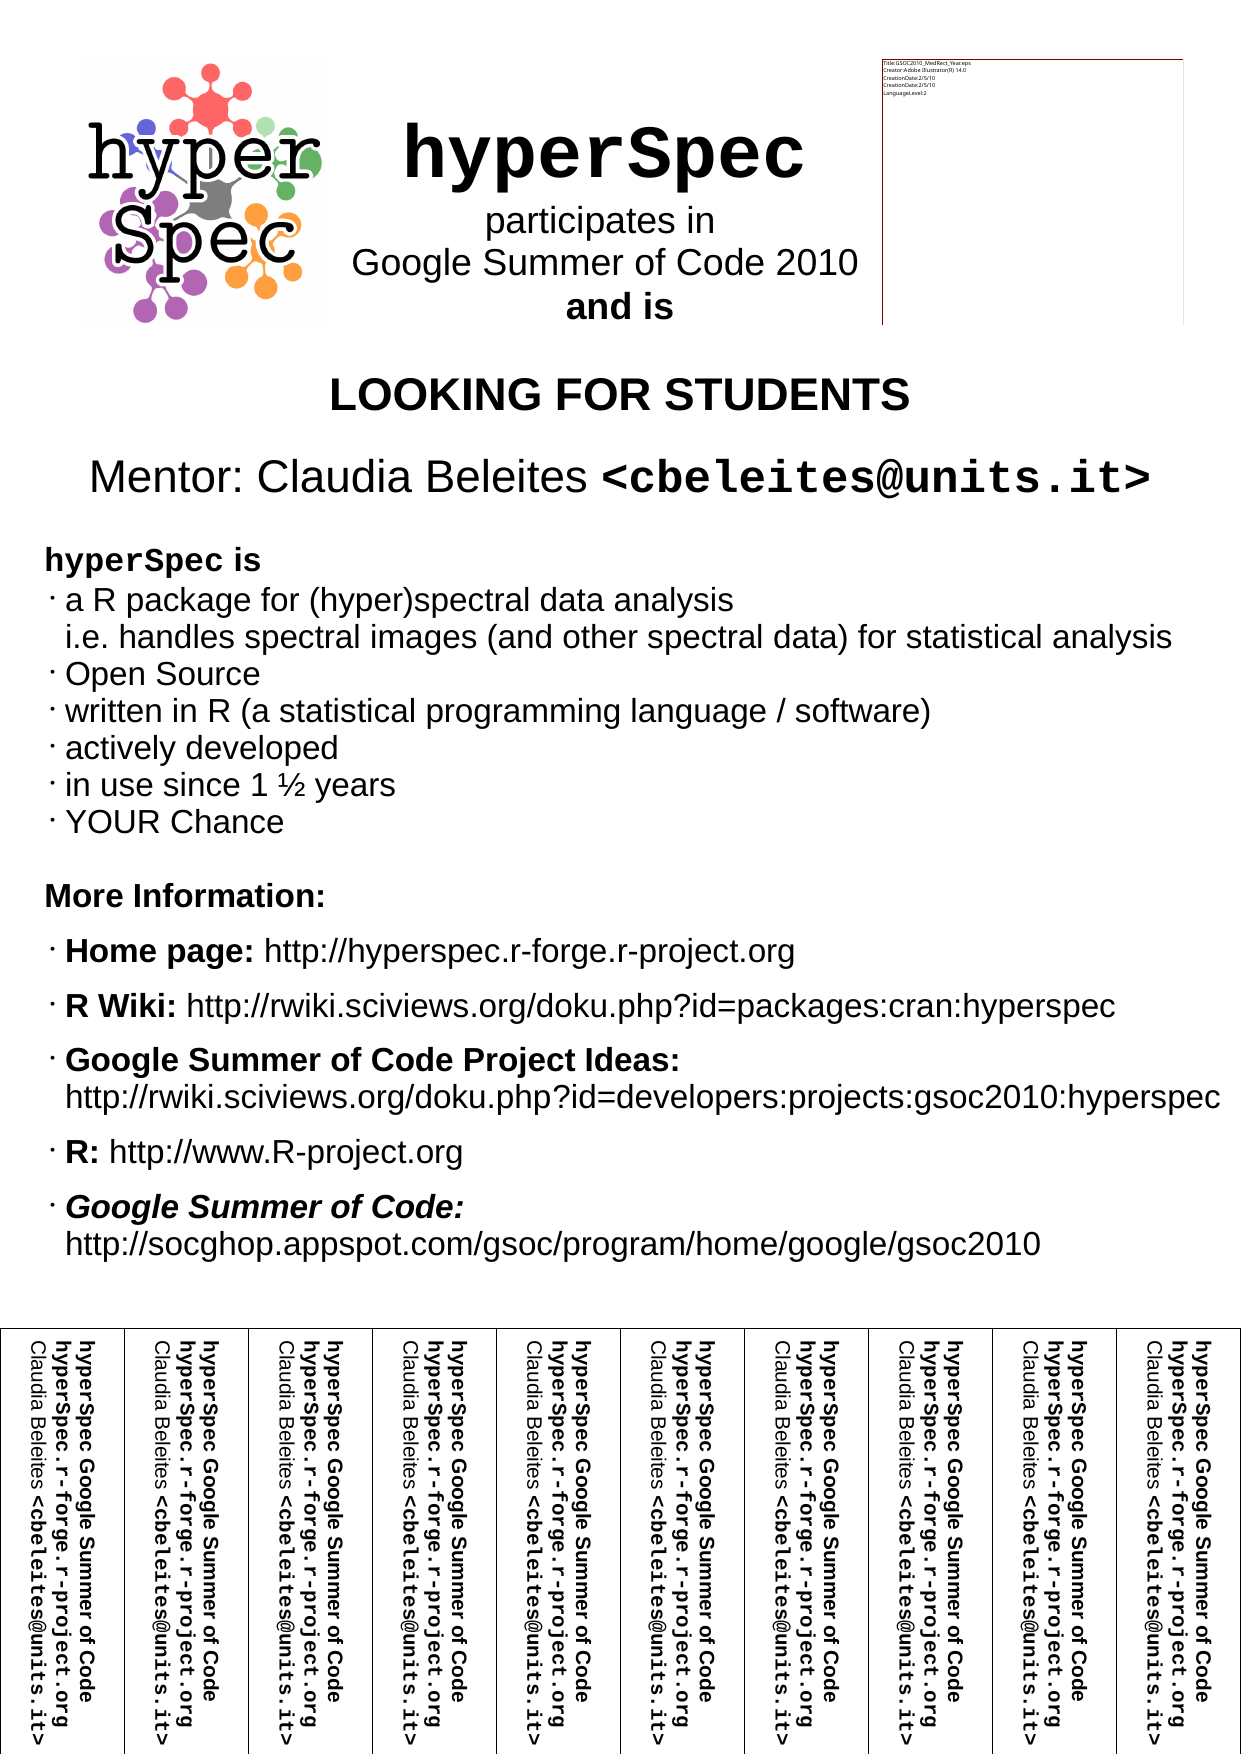

hyperSpec Google Summer of Code
hyperSpec.r-forge.r-project.org
Claudia Beleites <cbeleites@units.it>
# hyperSpec participates in Google Summer of Code 2010
and is
LOOKING FOR STUDENTS
Mentor: Claudia Beleites <cbeleites@units.it>
hyperSpec is
a R package for (hyper)spectral data analysis
i.e. handles spectral images (and other spectral data) for statistical analysis
Open Source
written in R (a statistical programming language / software)
actively developed
in use since 1 ½ years
YOUR Chance
More Information:
Home page: http://hyperspec.r-forge.r-project.org
R Wiki: http://rwiki.sciviews.org/doku.php?id=packages:cran:hyperspec
Google Summer of Code Project Ideas:
http://rwiki.sciviews.org/doku.php?id=developers:projects:gsoc2010:hyperspec
R: http://www.R-project.org
Google Summer of Code: http://socghop.appspot.com/gsoc/program/home/google/gsoc2010
hyperSpec Google Summer of Code
hyperSpec.r-forge.r-project.org
Claudia Beleites <cbeleites@units.it>
hyperSpec Google Summer of Code
hyperSpec.r-forge.r-project.org
Claudia Beleites <cbeleites@units.it>
hyperSpec Google Summer of Code
hyperSpec.r-forge.r-project.org
Claudia Beleites <cbeleites@units.it>
hyperSpec Google Summer of Code
hyperSpec.r-forge.r-project.org
Claudia Beleites <cbeleites@units.it>
hyperSpec Google Summer of Code
hyperSpec.r-forge.r-project.org
Claudia Beleites <cbeleites@units.it>
hyperSpec Google Summer of Code
hyperSpec.r-forge.r-project.org
Claudia Beleites <cbeleites@units.it>
hyperSpec Google Summer of Code
hyperSpec.r-forge.r-project.org
Claudia Beleites <cbeleites@units.it>
hyperSpec Google Summer of Code
hyperSpec.r-forge.r-project.org
Claudia Beleites <cbeleites@units.it>
hyperSpec Google Summer of Code
hyperSpec.r-forge.r-project.org
Claudia Beleites <cbeleites@units.it>